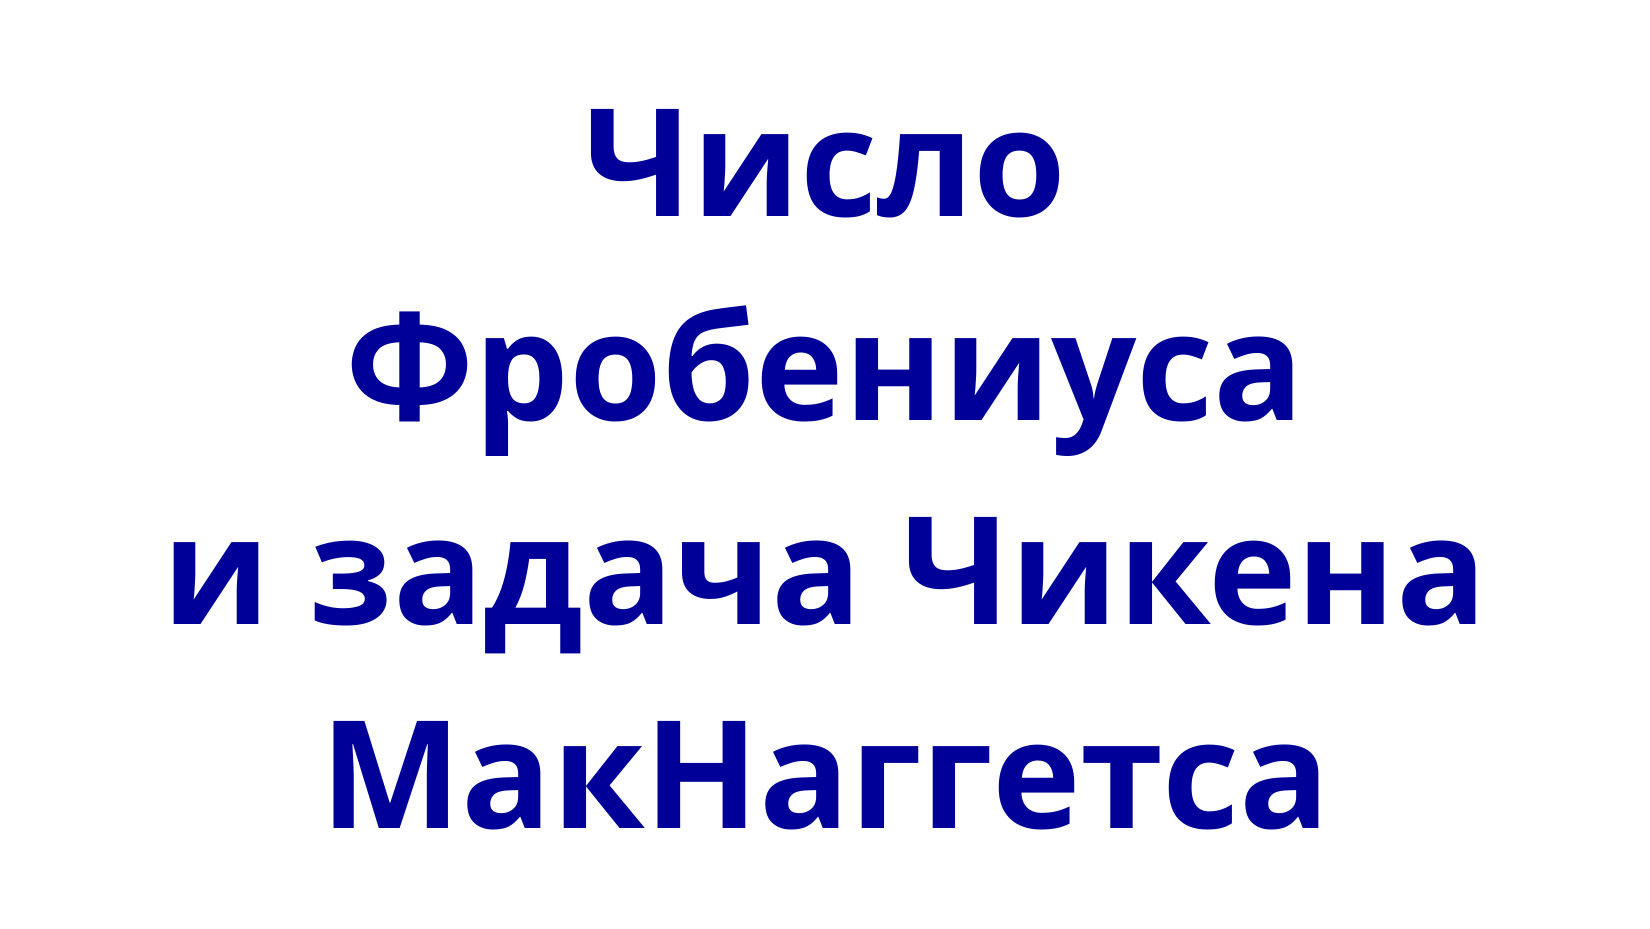

# Число
Фробениуса
и задача Чикена
МакНаггетса